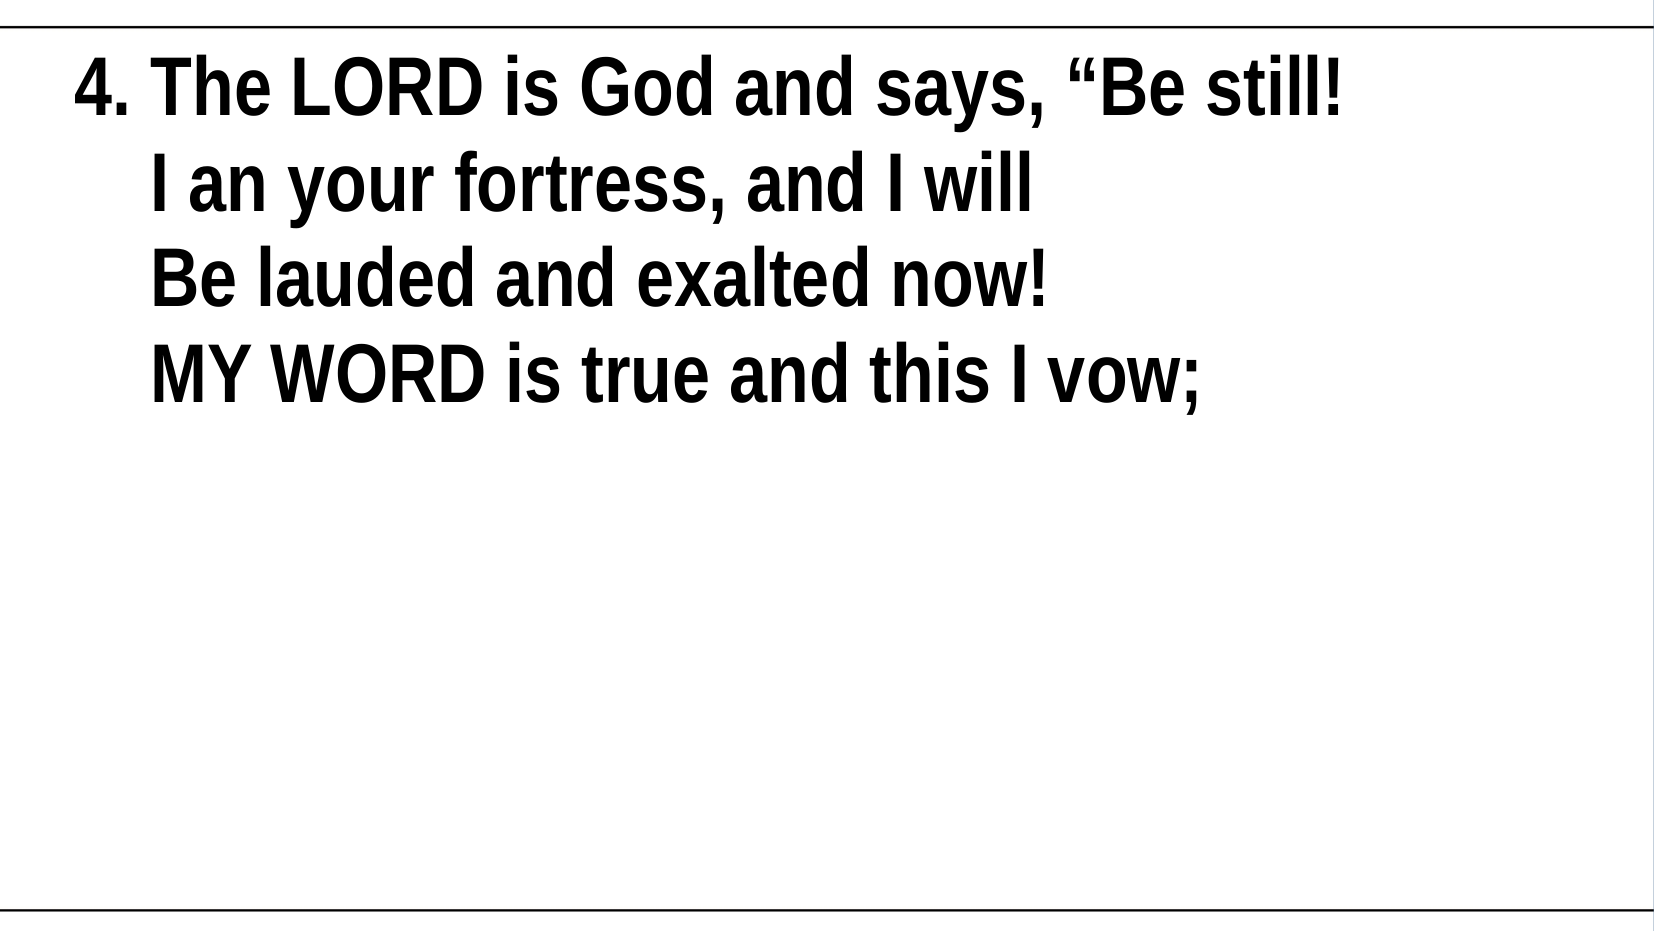

4. The LORD is God and says, “Be still!
 I an your fortress, and I will
 Be lauded and exalted now!
 MY WORD is true and this I vow;